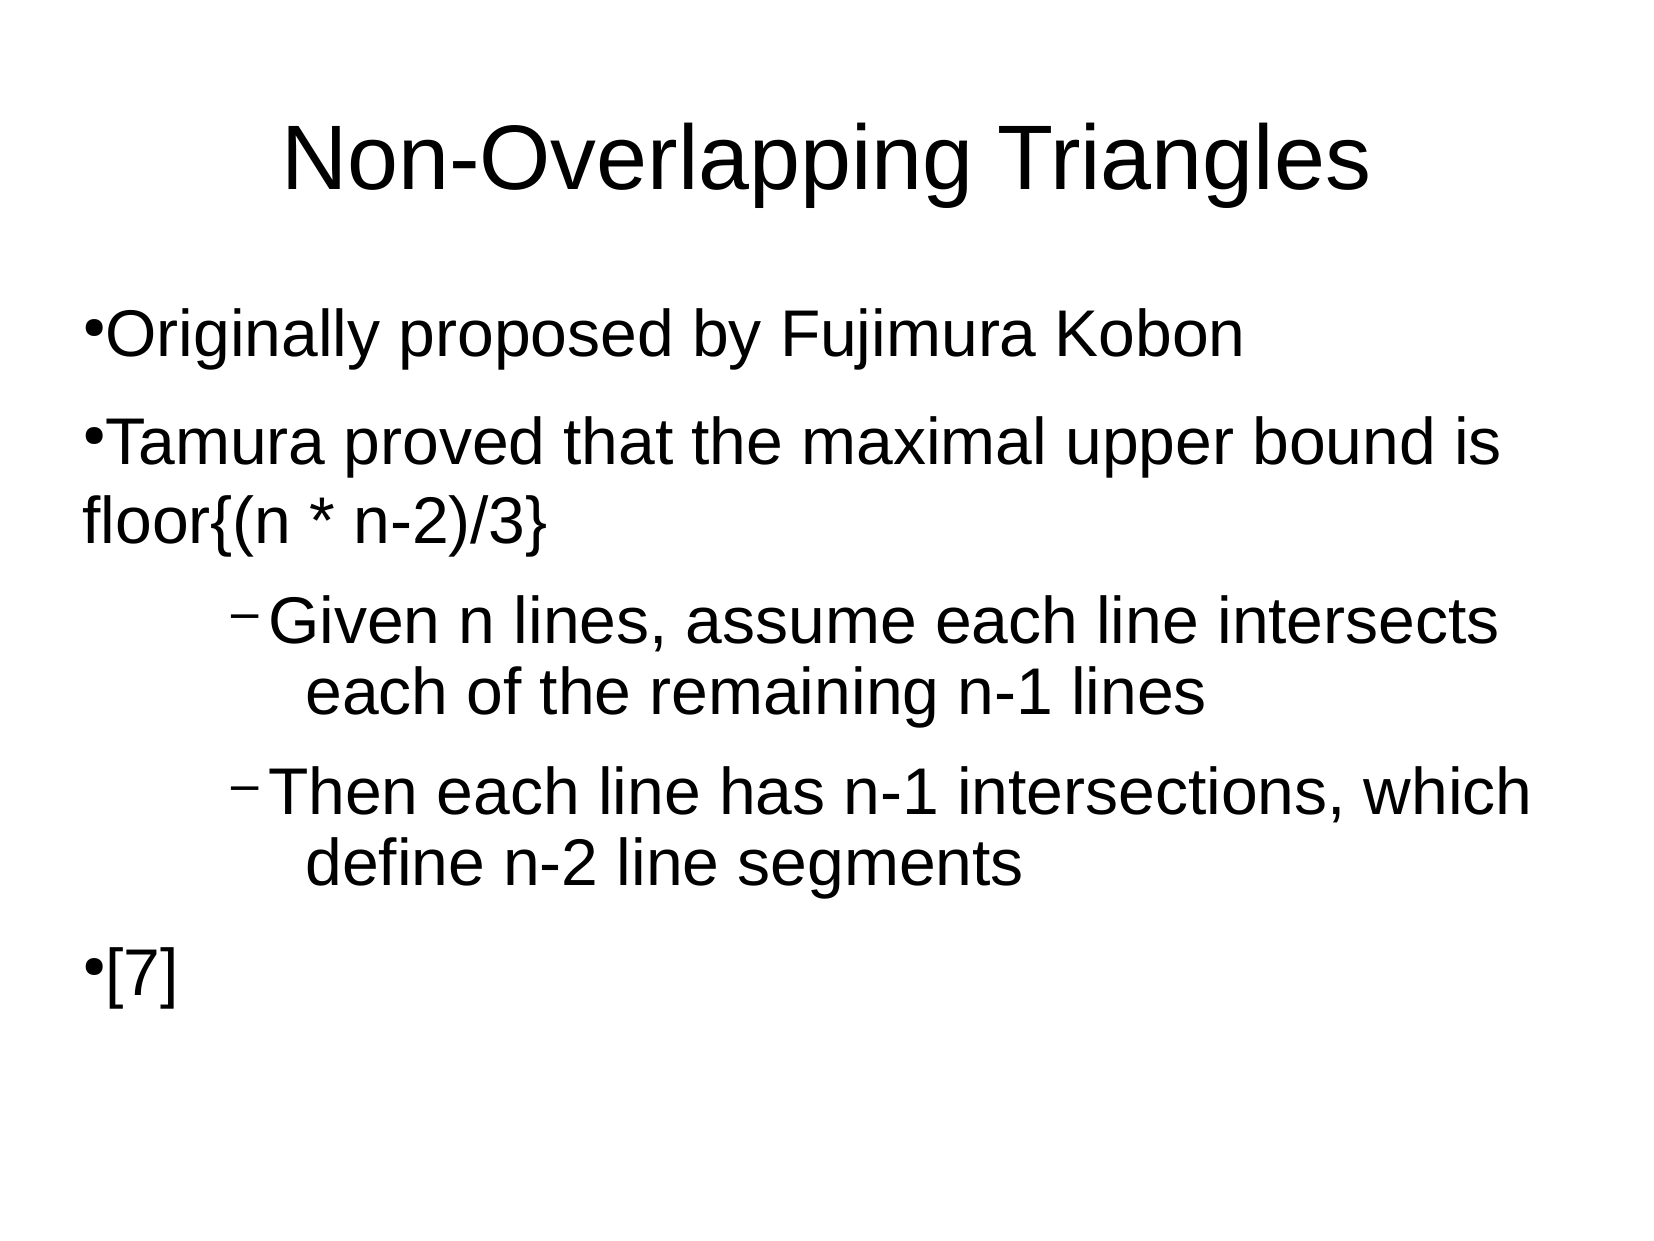

# Non-Overlapping Triangles
Originally proposed by Fujimura Kobon
Tamura proved that the maximal upper bound is floor{(n * n-2)/3}
Given n lines, assume each line intersects each of the remaining n-1 lines
Then each line has n-1 intersections, which define n-2 line segments
[7]